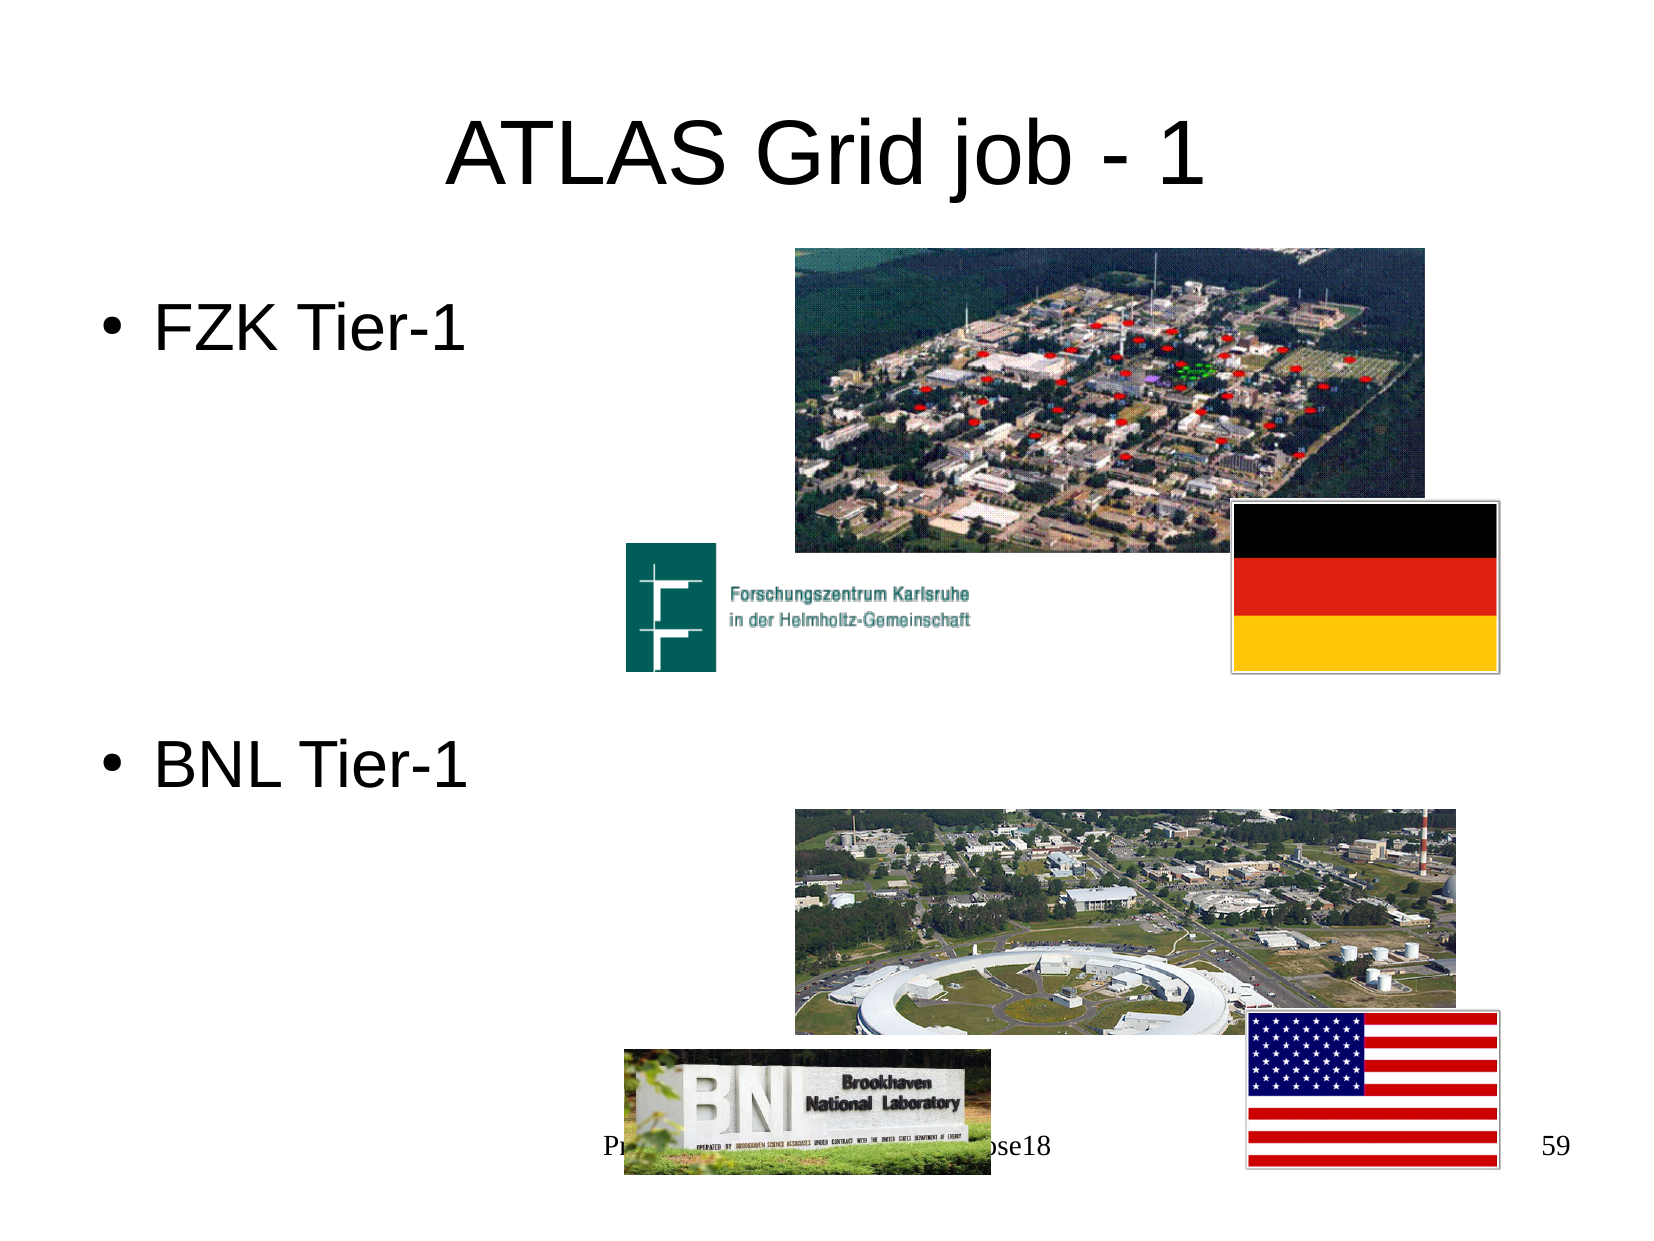

ATLAS Grid job - 1
# FZK Tier-1
BNL Tier-1
Practical Parallel Computing - Sose18
59